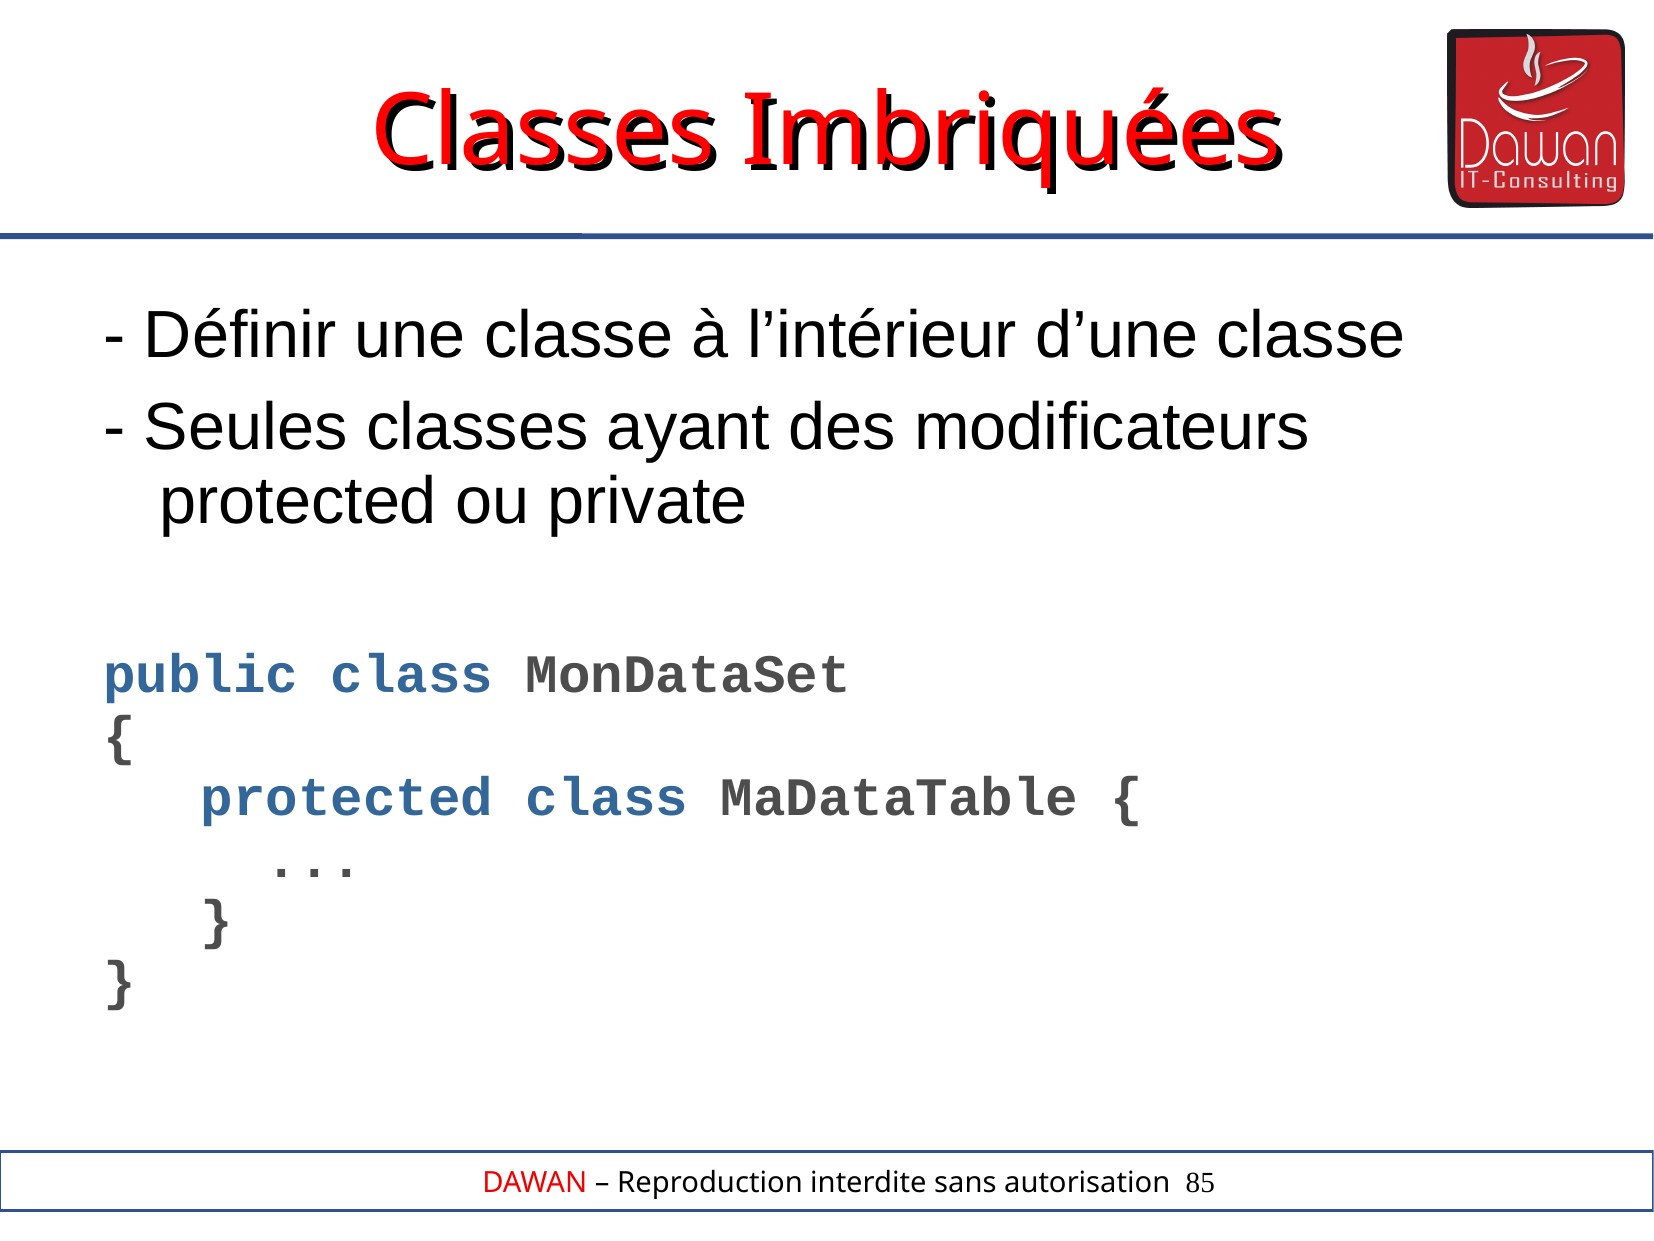

Classes Imbriquées
- Définir une classe à l’intérieur d’une classe
- Seules classes ayant des modificateurs protected ou private
public class MonDataSet
{
 protected class MaDataTable {
 ...
 }
}